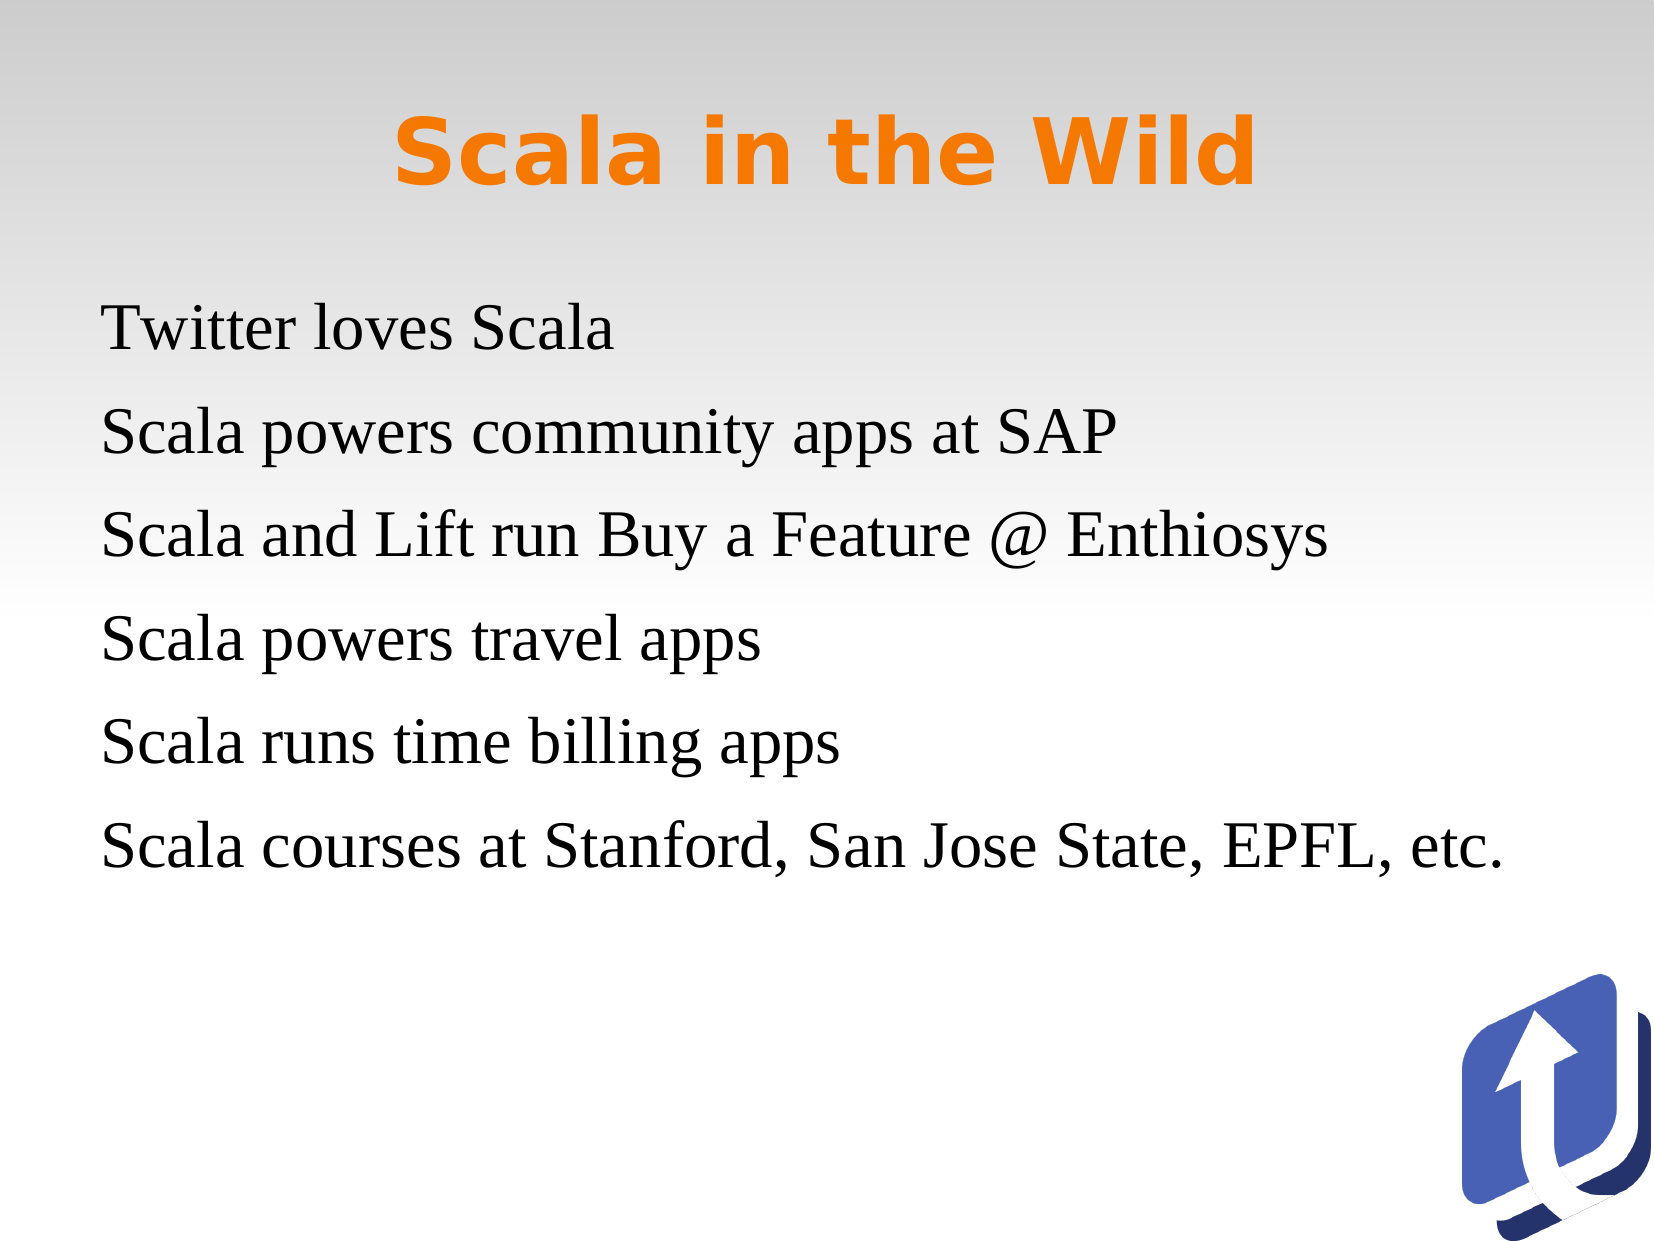

# Scala in the Wild
Twitter loves Scala
Scala powers community apps at SAP
Scala and Lift run Buy a Feature @ Enthiosys
Scala powers travel apps
Scala runs time billing apps
Scala courses at Stanford, San Jose State, EPFL, etc.